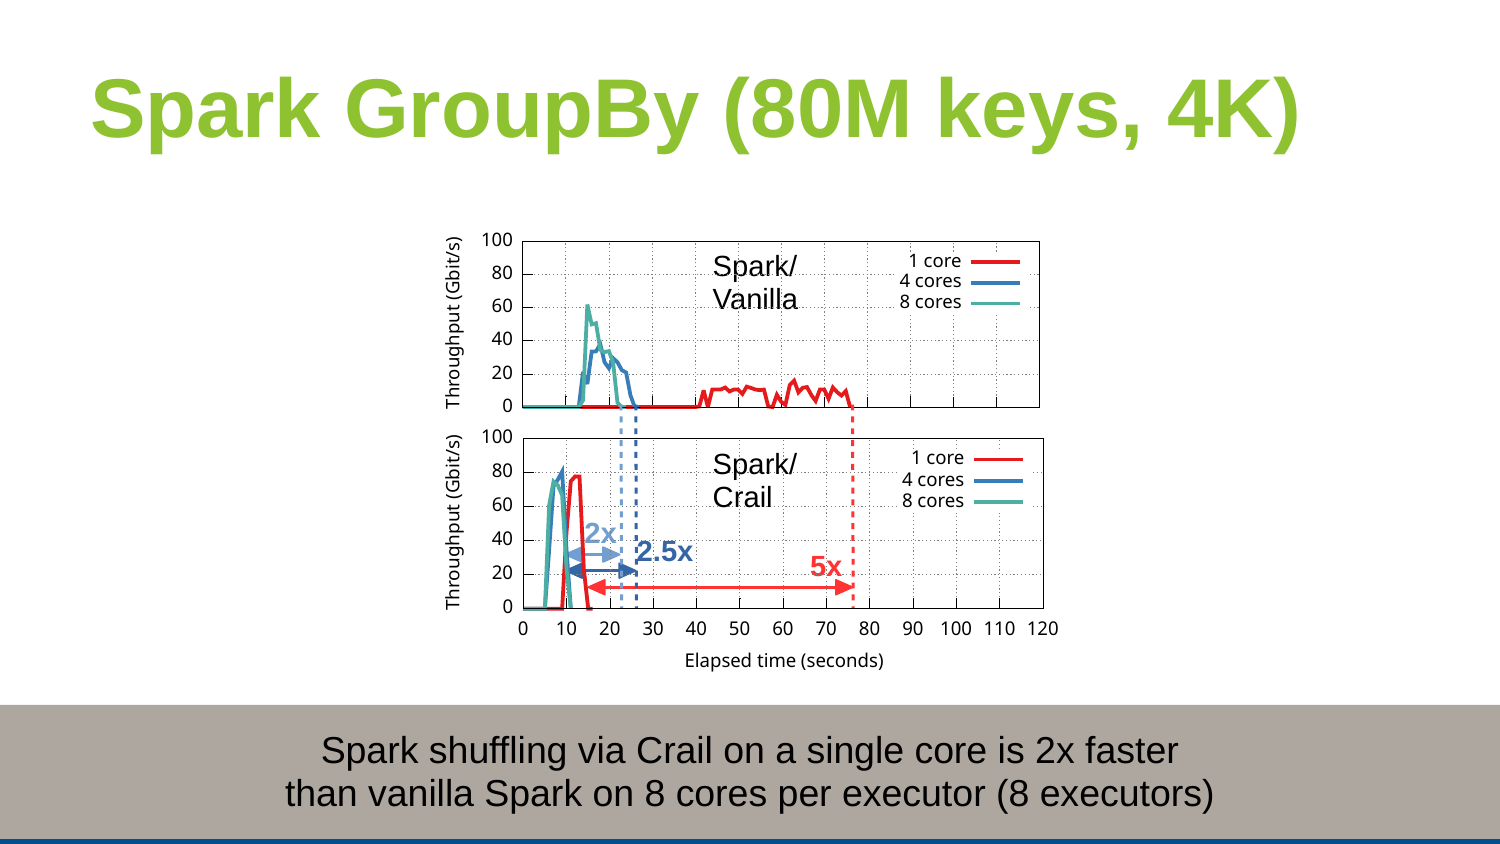

Spark GroupBy (80M keys, 4K)
#
Spark/
Vanilla
Spark/
Crail
2x
2.5x
5x
Spark shuffling via Crail on a single core is 2x faster
than vanilla Spark on 8 cores per executor (8 executors)
41